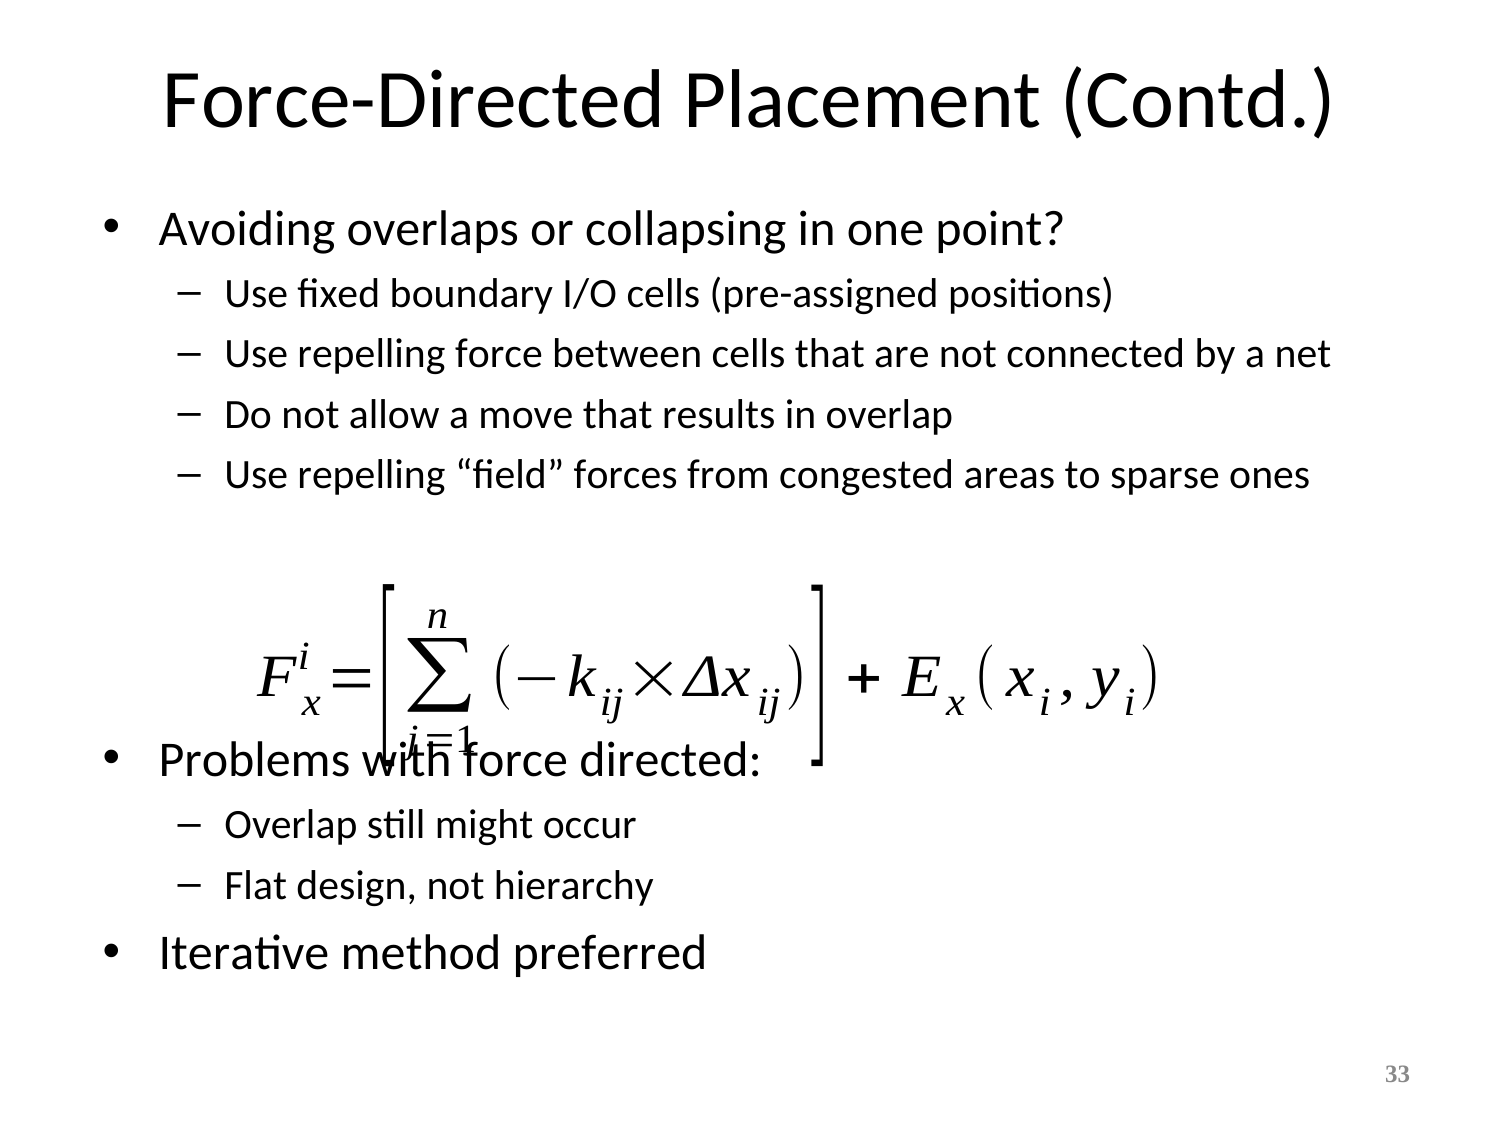

# Force-Directed Placement (Contd.)
Avoiding overlaps or collapsing in one point?
Use fixed boundary I/O cells (pre-assigned positions)
Use repelling force between cells that are not connected by a net
Do not allow a move that results in overlap
Use repelling “field” forces from congested areas to sparse ones
Problems with force directed:
Overlap still might occur
Flat design, not hierarchy
Iterative method preferred